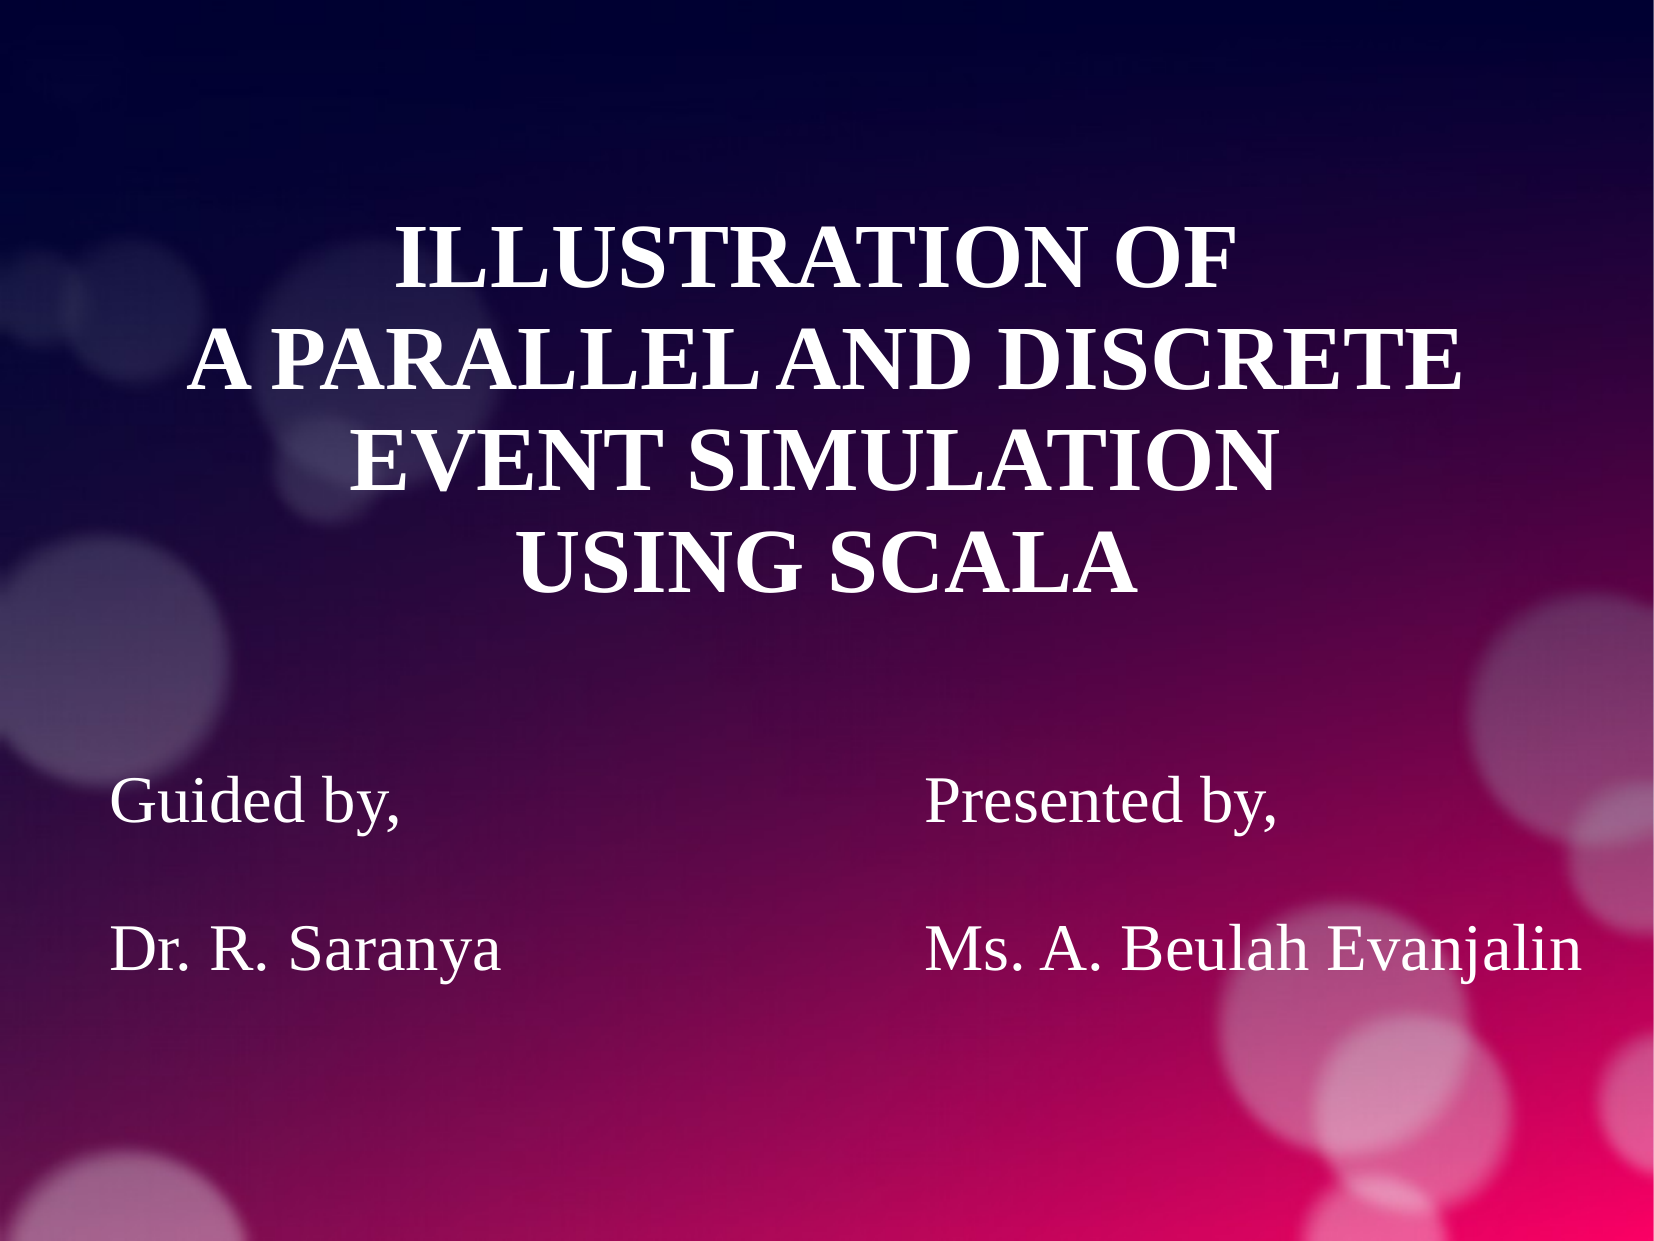

# ILLUSTRATION OF A PARALLEL AND DISCRETE EVENT SIMULATION USING SCALA
Guided by,
Dr. R. Saranya
Presented by,
Ms. A. Beulah Evanjalin